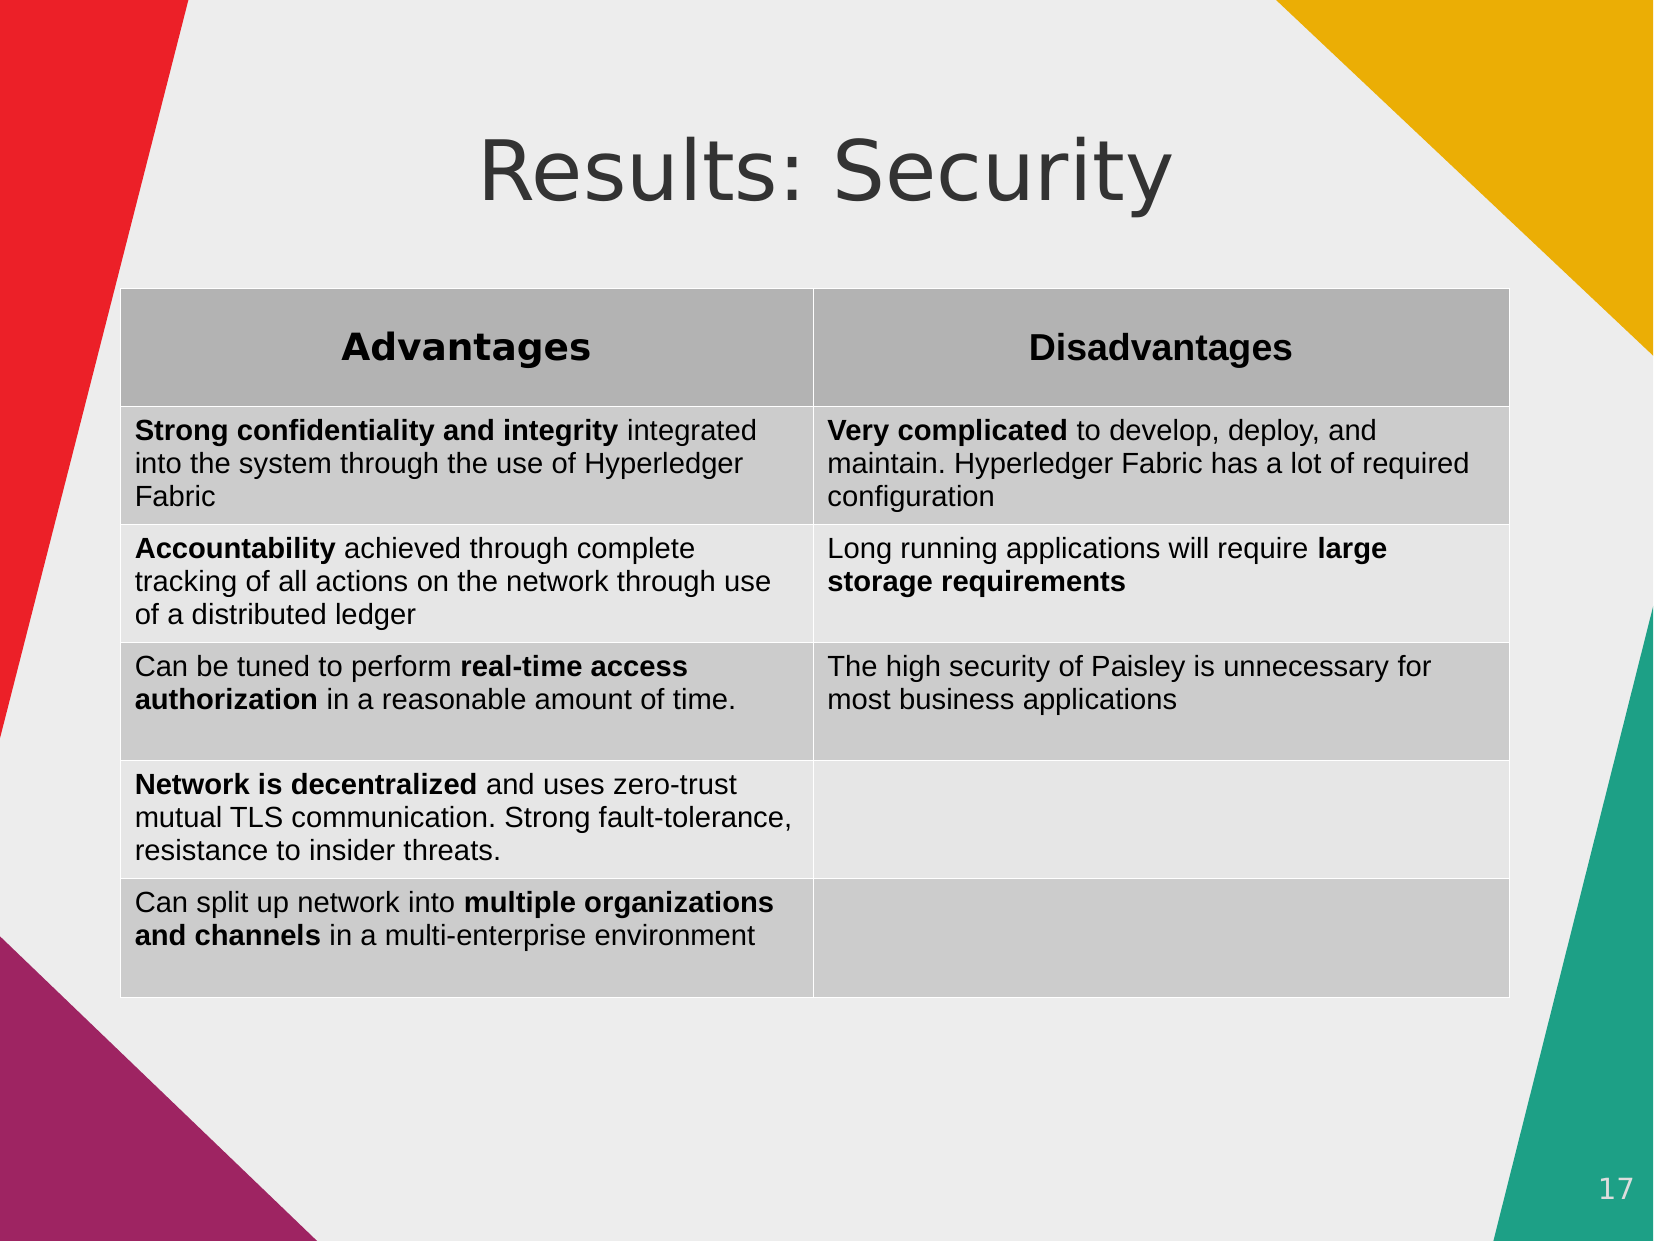

# Results: Security
| Advantages | Disadvantages |
| --- | --- |
| Strong confidentiality and integrity integrated into the system through the use of Hyperledger Fabric | Very complicated to develop, deploy, and maintain. Hyperledger Fabric has a lot of required configuration |
| Accountability achieved through complete tracking of all actions on the network through use of a distributed ledger | Long running applications will require large storage requirements |
| Can be tuned to perform real-time access authorization in a reasonable amount of time. | The high security of Paisley is unnecessary for most business applications |
| Network is decentralized and uses zero-trust mutual TLS communication. Strong fault-tolerance, resistance to insider threats. | |
| Can split up network into multiple organizations and channels in a multi-enterprise environment | |
17